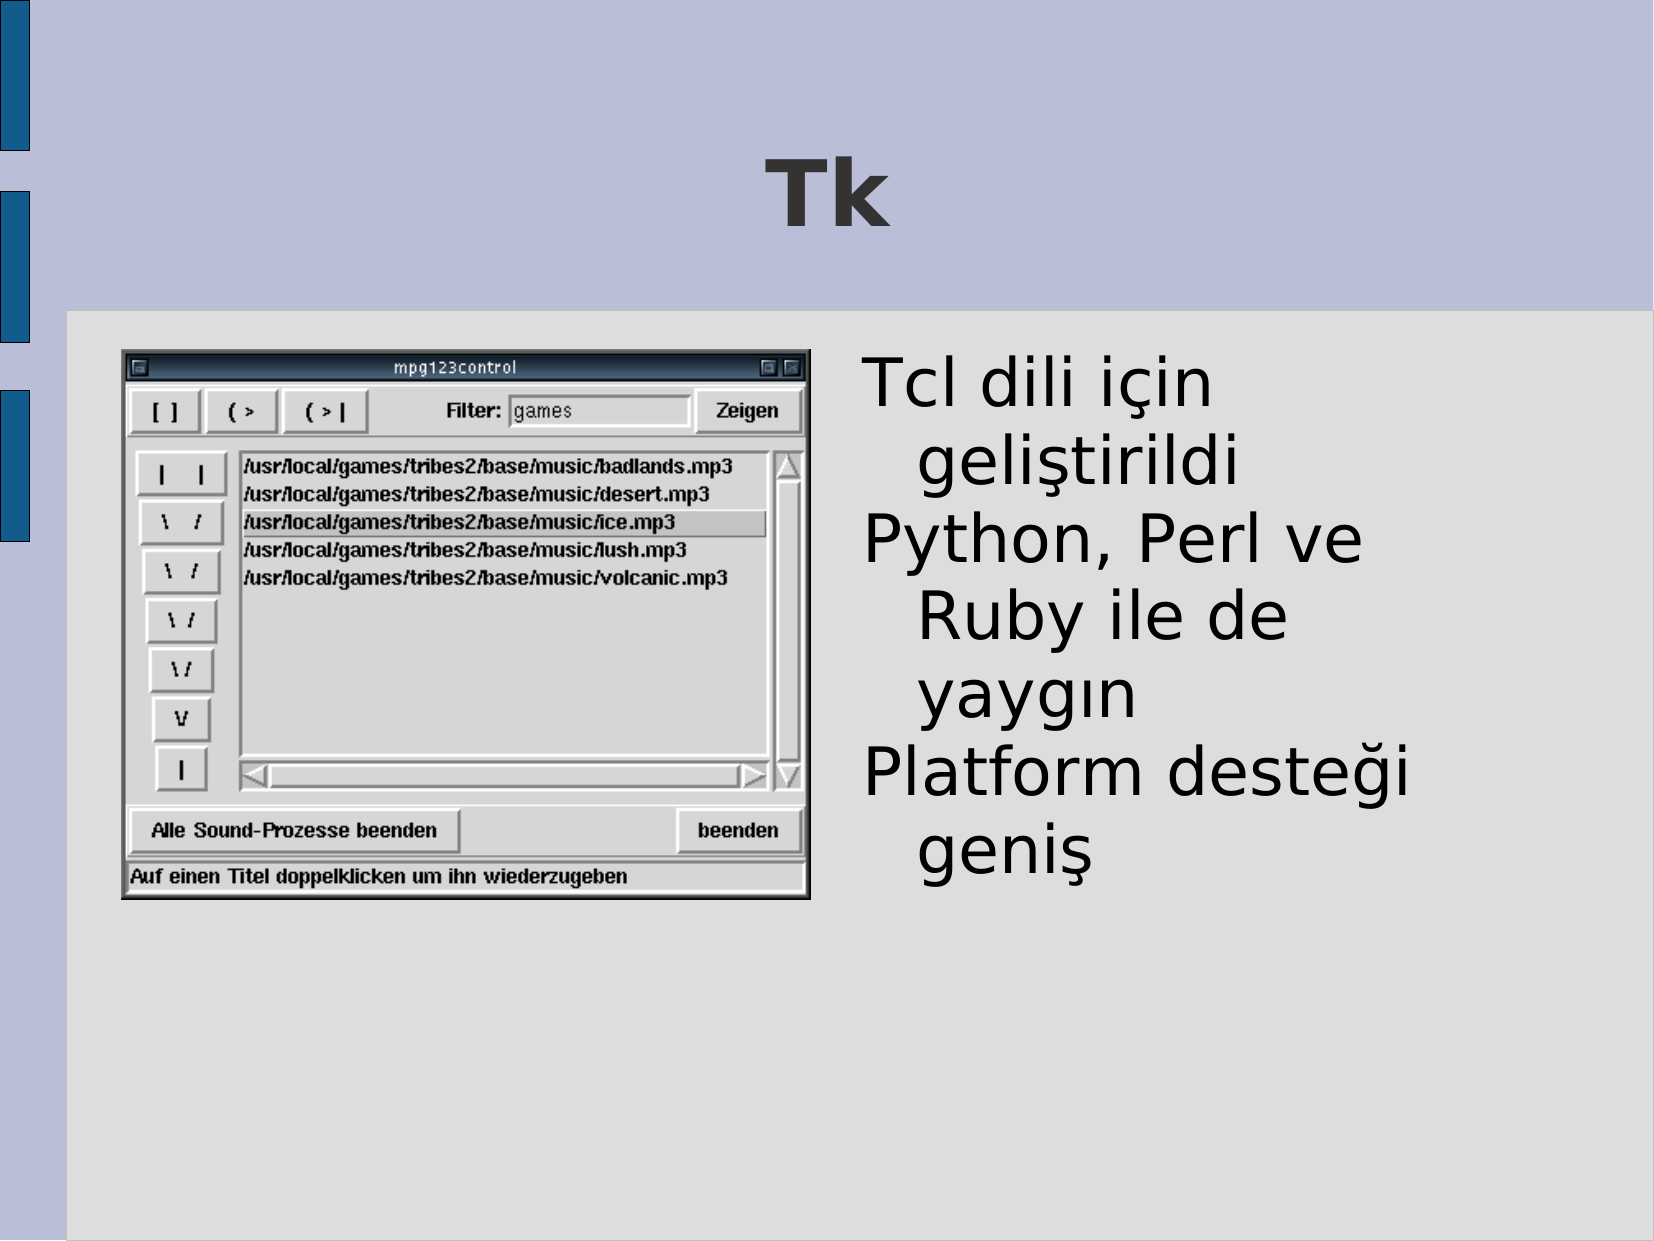

# Tk
Tcl dili için geliştirildi
Python, Perl ve Ruby ile de yaygın
Platform desteği geniş